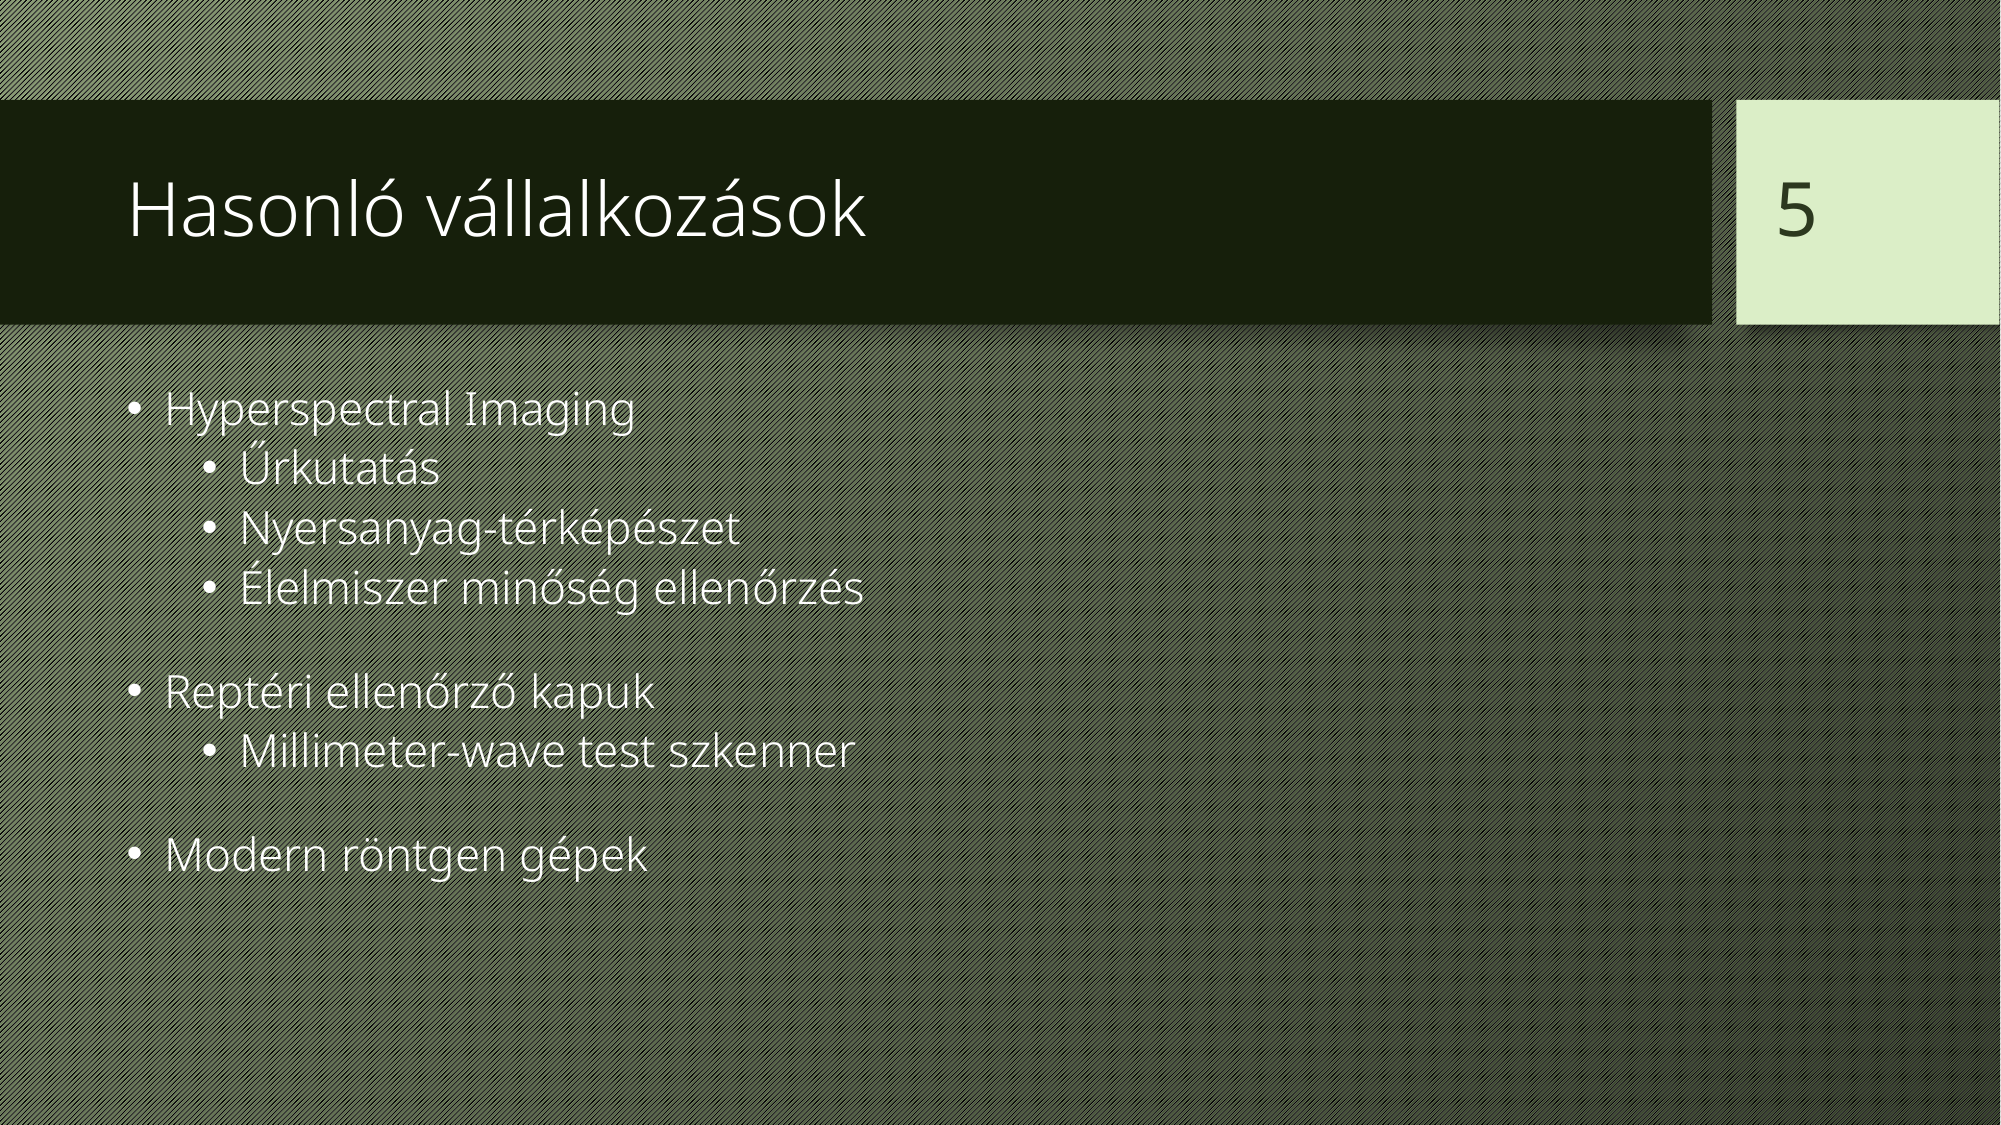

# Hasonló vállalkozások
Hyperspectral Imaging
Űrkutatás
Nyersanyag-térképészet
Élelmiszer minőség ellenőrzés
Reptéri ellenőrző kapuk
Millimeter-wave test szkenner
Modern röntgen gépek